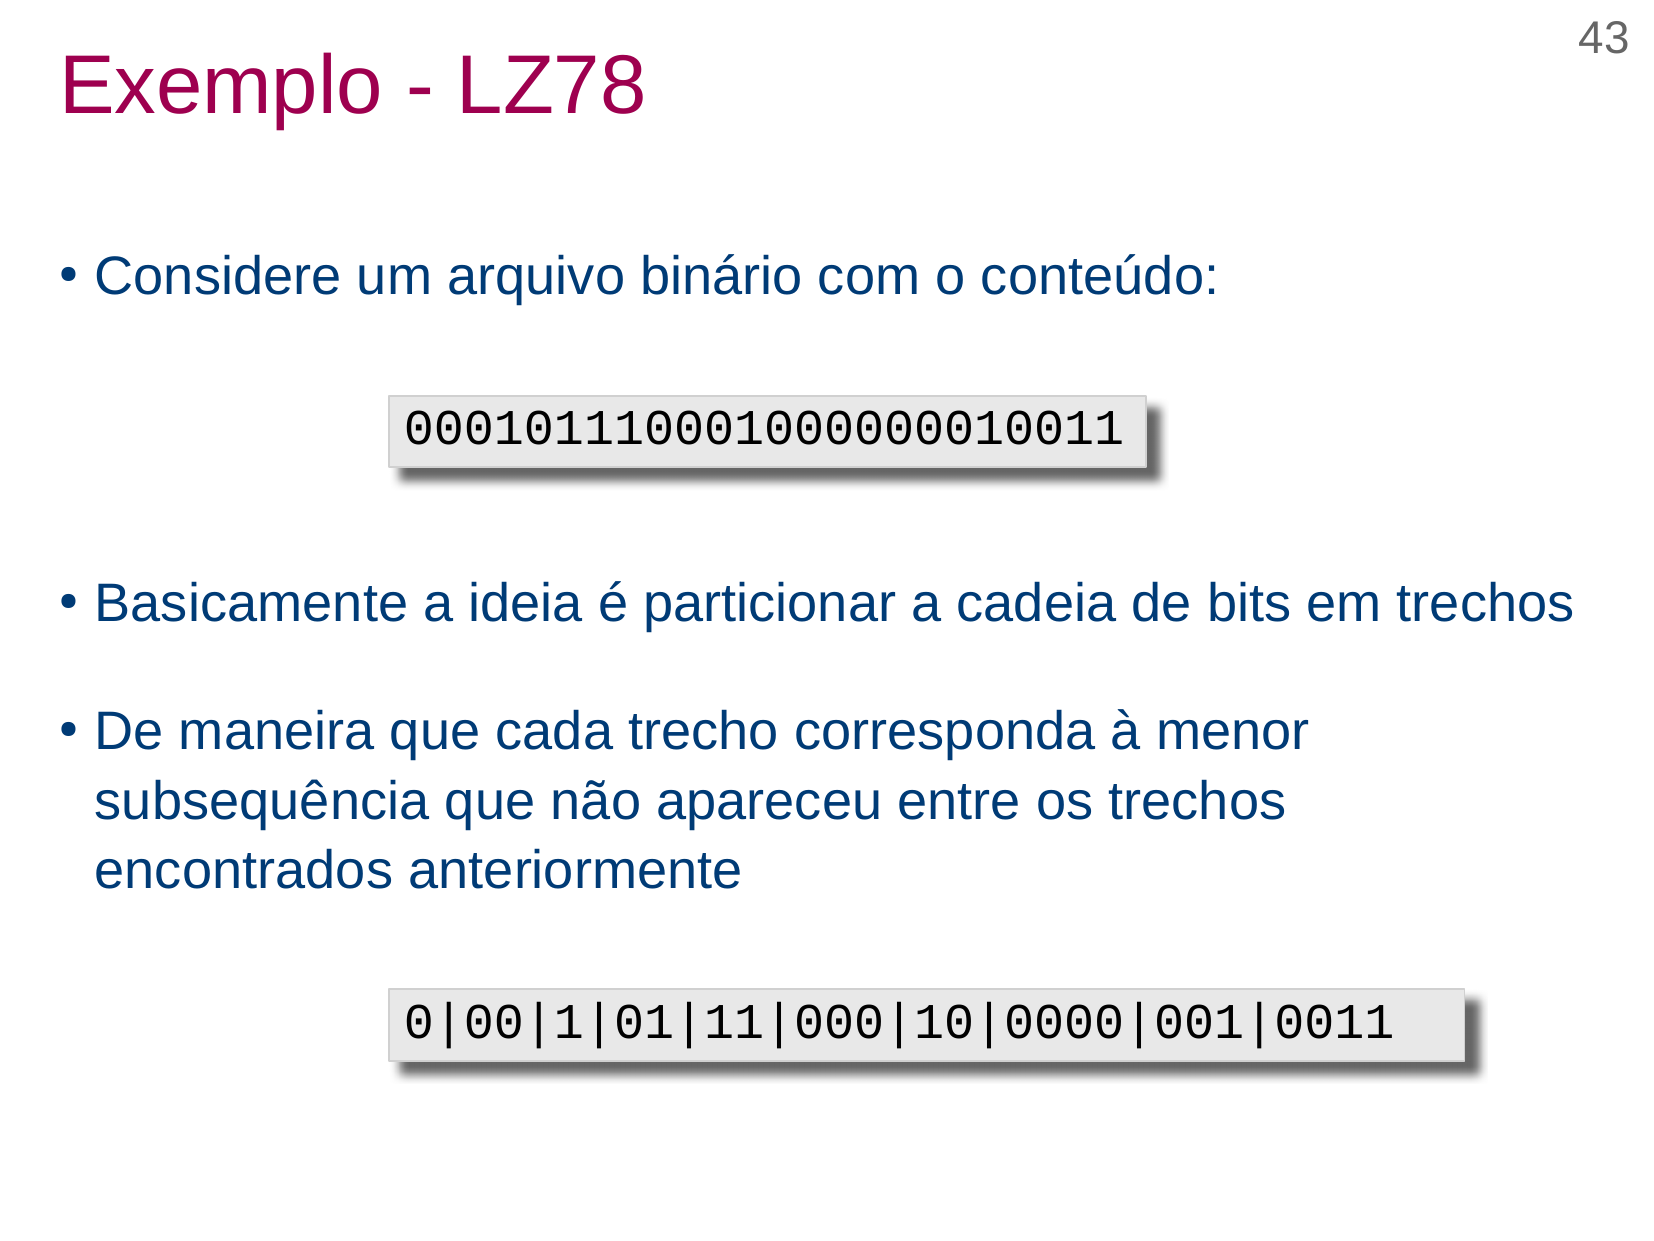

43
# Exemplo - LZ78
Considere um arquivo binário com o conteúdo:
Basicamente a ideia é particionar a cadeia de bits em trechos
De maneira que cada trecho corresponda à menor subsequência que não apareceu entre os trechos encontrados anteriormente
000101110001000000010011
0|00|1|01|11|000|10|0000|001|0011